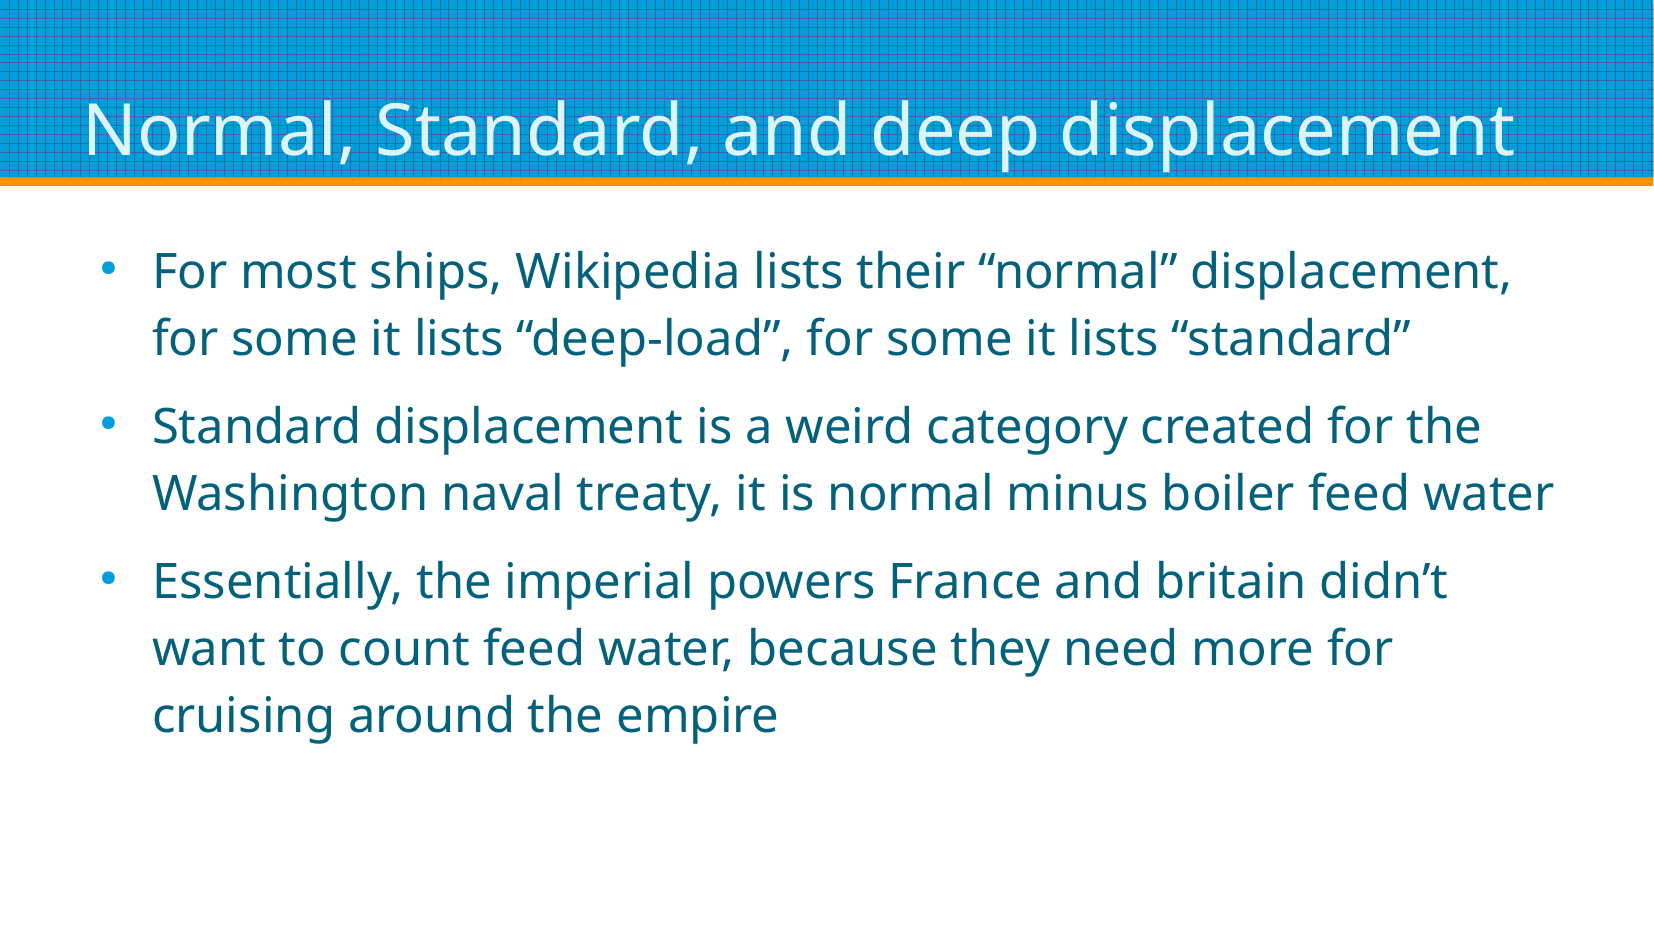

# Normal, Standard, and deep displacement
For most ships, Wikipedia lists their “normal” displacement, for some it lists “deep-load”, for some it lists “standard”
Standard displacement is a weird category created for the Washington naval treaty, it is normal minus boiler feed water
Essentially, the imperial powers France and britain didn’t want to count feed water, because they need more for cruising around the empire